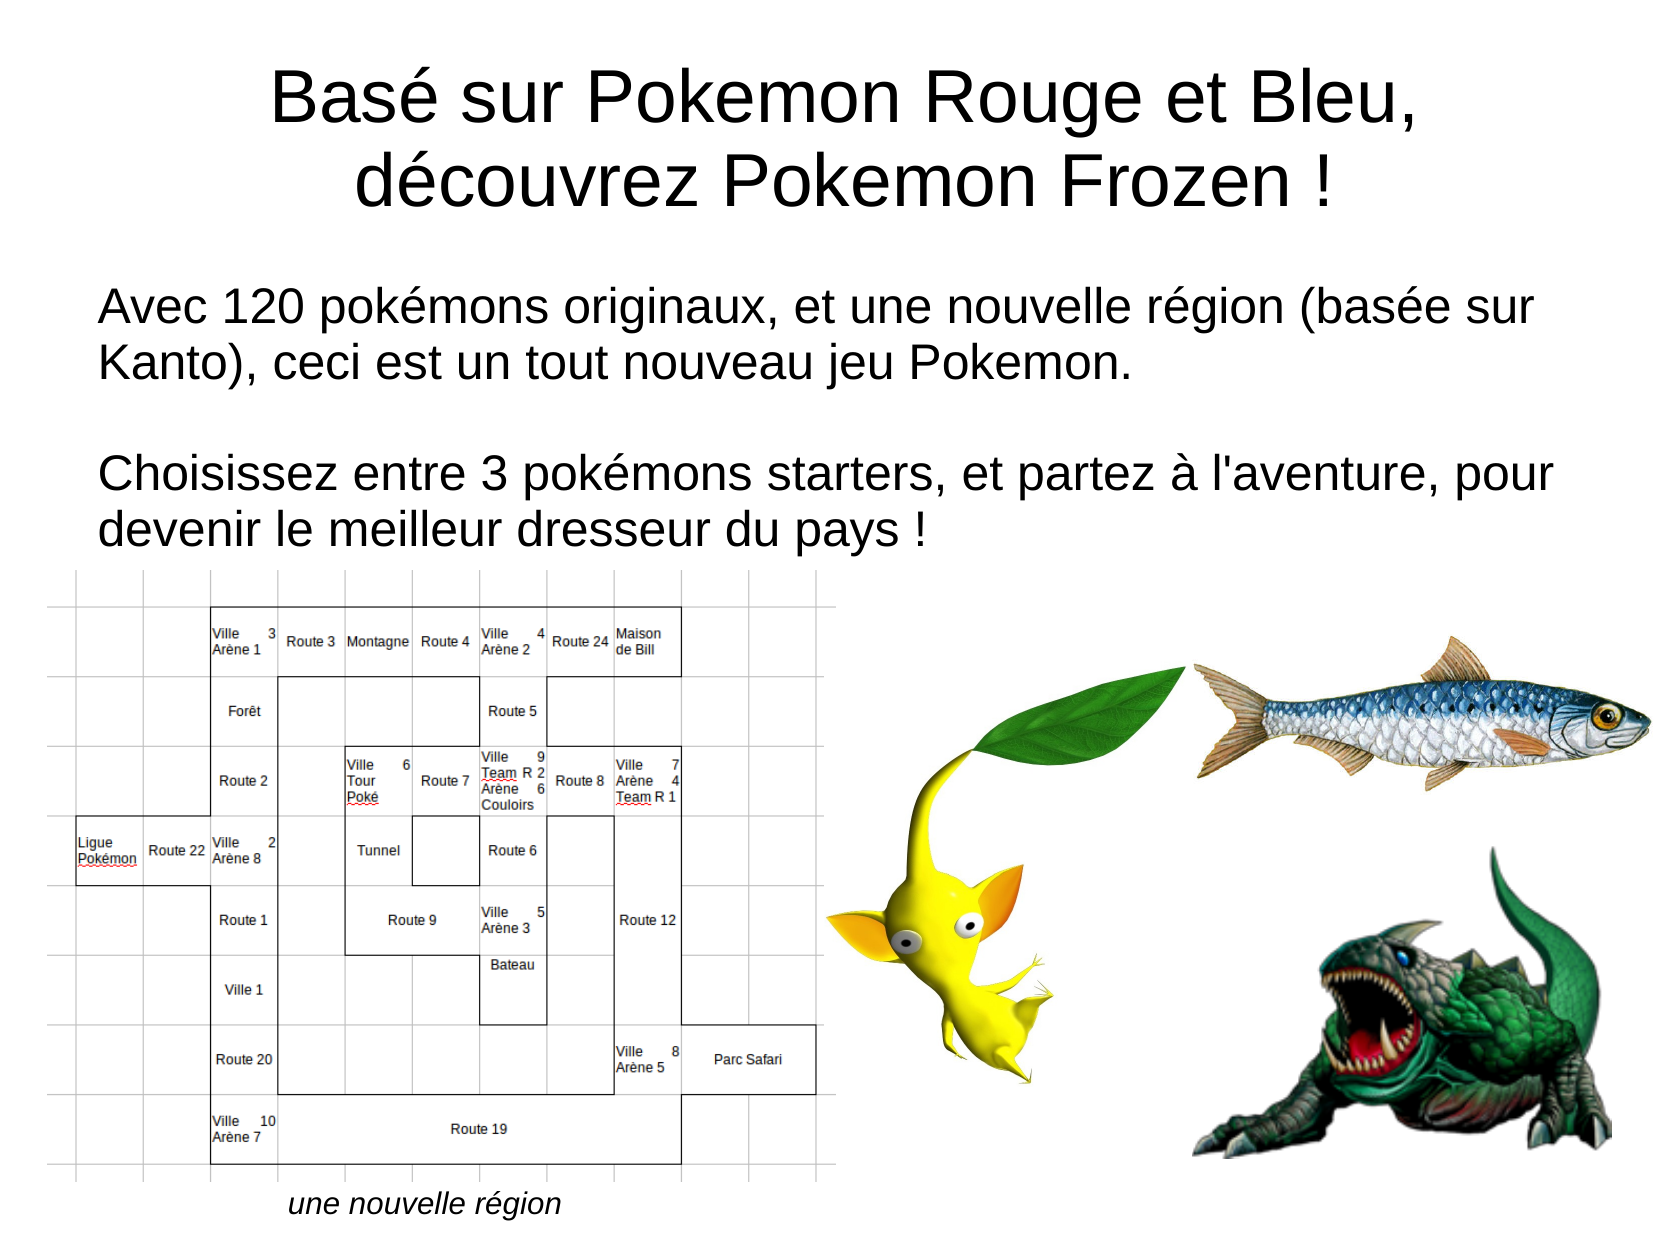

Basé sur Pokemon Rouge et Bleu, découvrez Pokemon Frozen !
Avec 120 pokémons originaux, et une nouvelle région (basée sur Kanto), ceci est un tout nouveau jeu Pokemon.
Choisissez entre 3 pokémons starters, et partez à l'aventure, pour devenir le meilleur dresseur du pays !
une nouvelle région